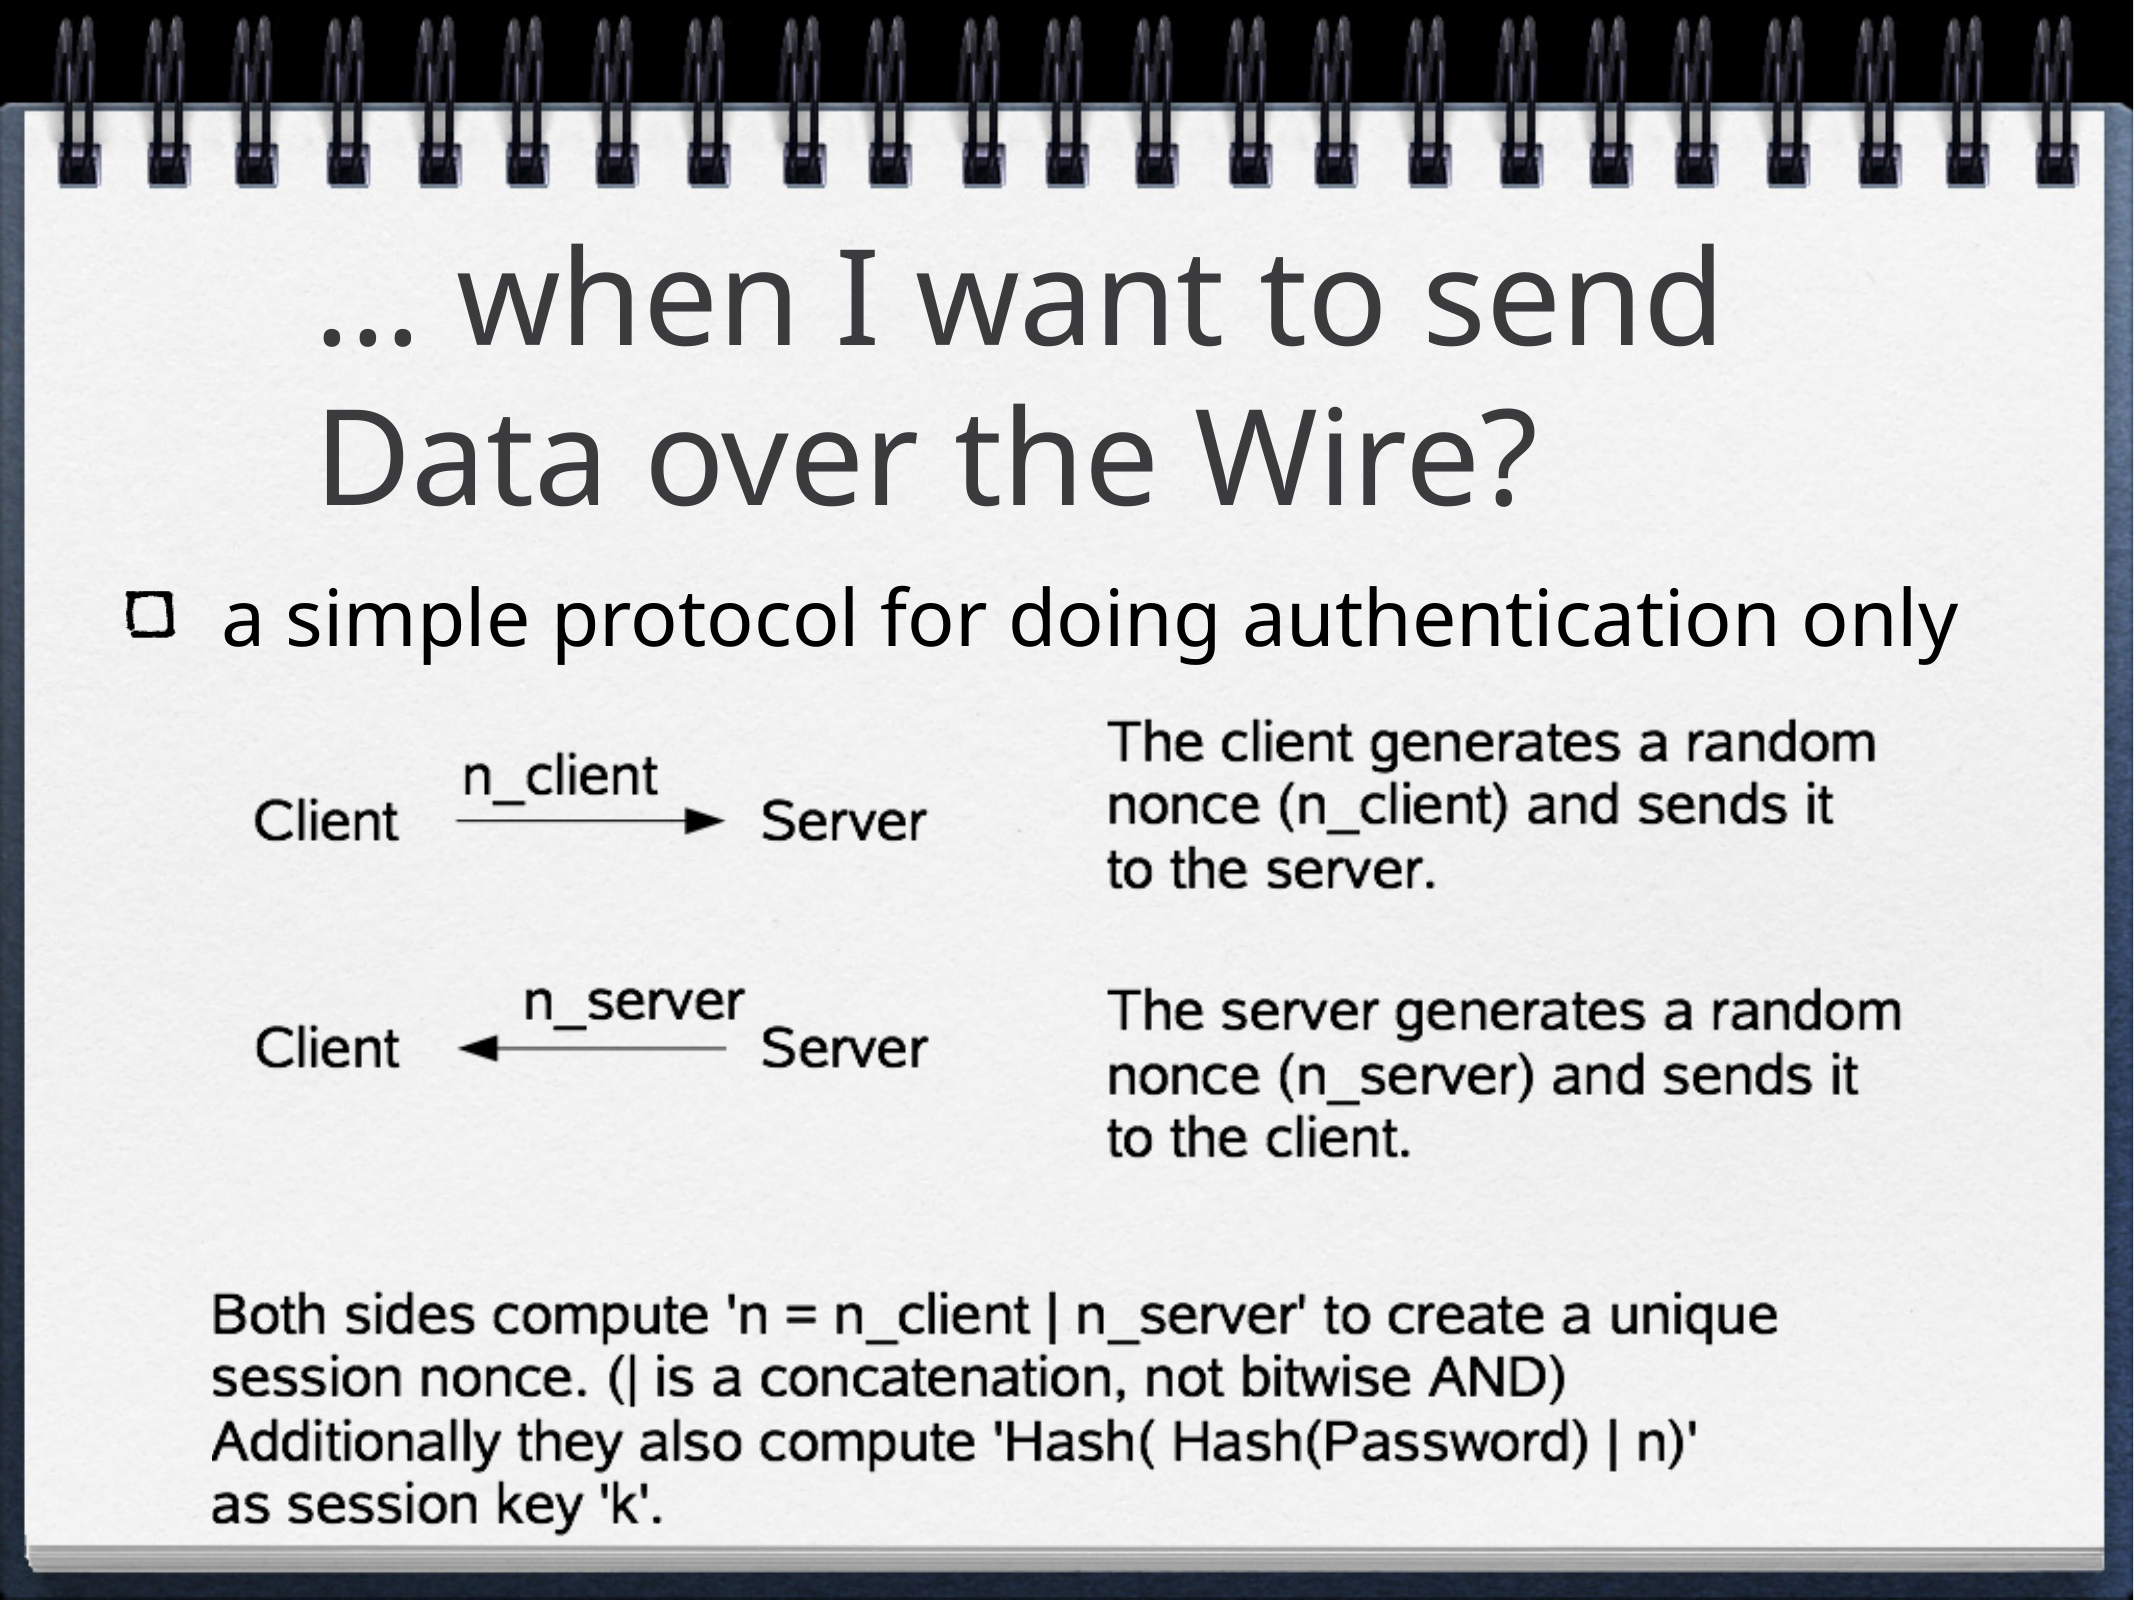

# ... when I want to send Data over the Wire?
a simple protocol for doing authentication only